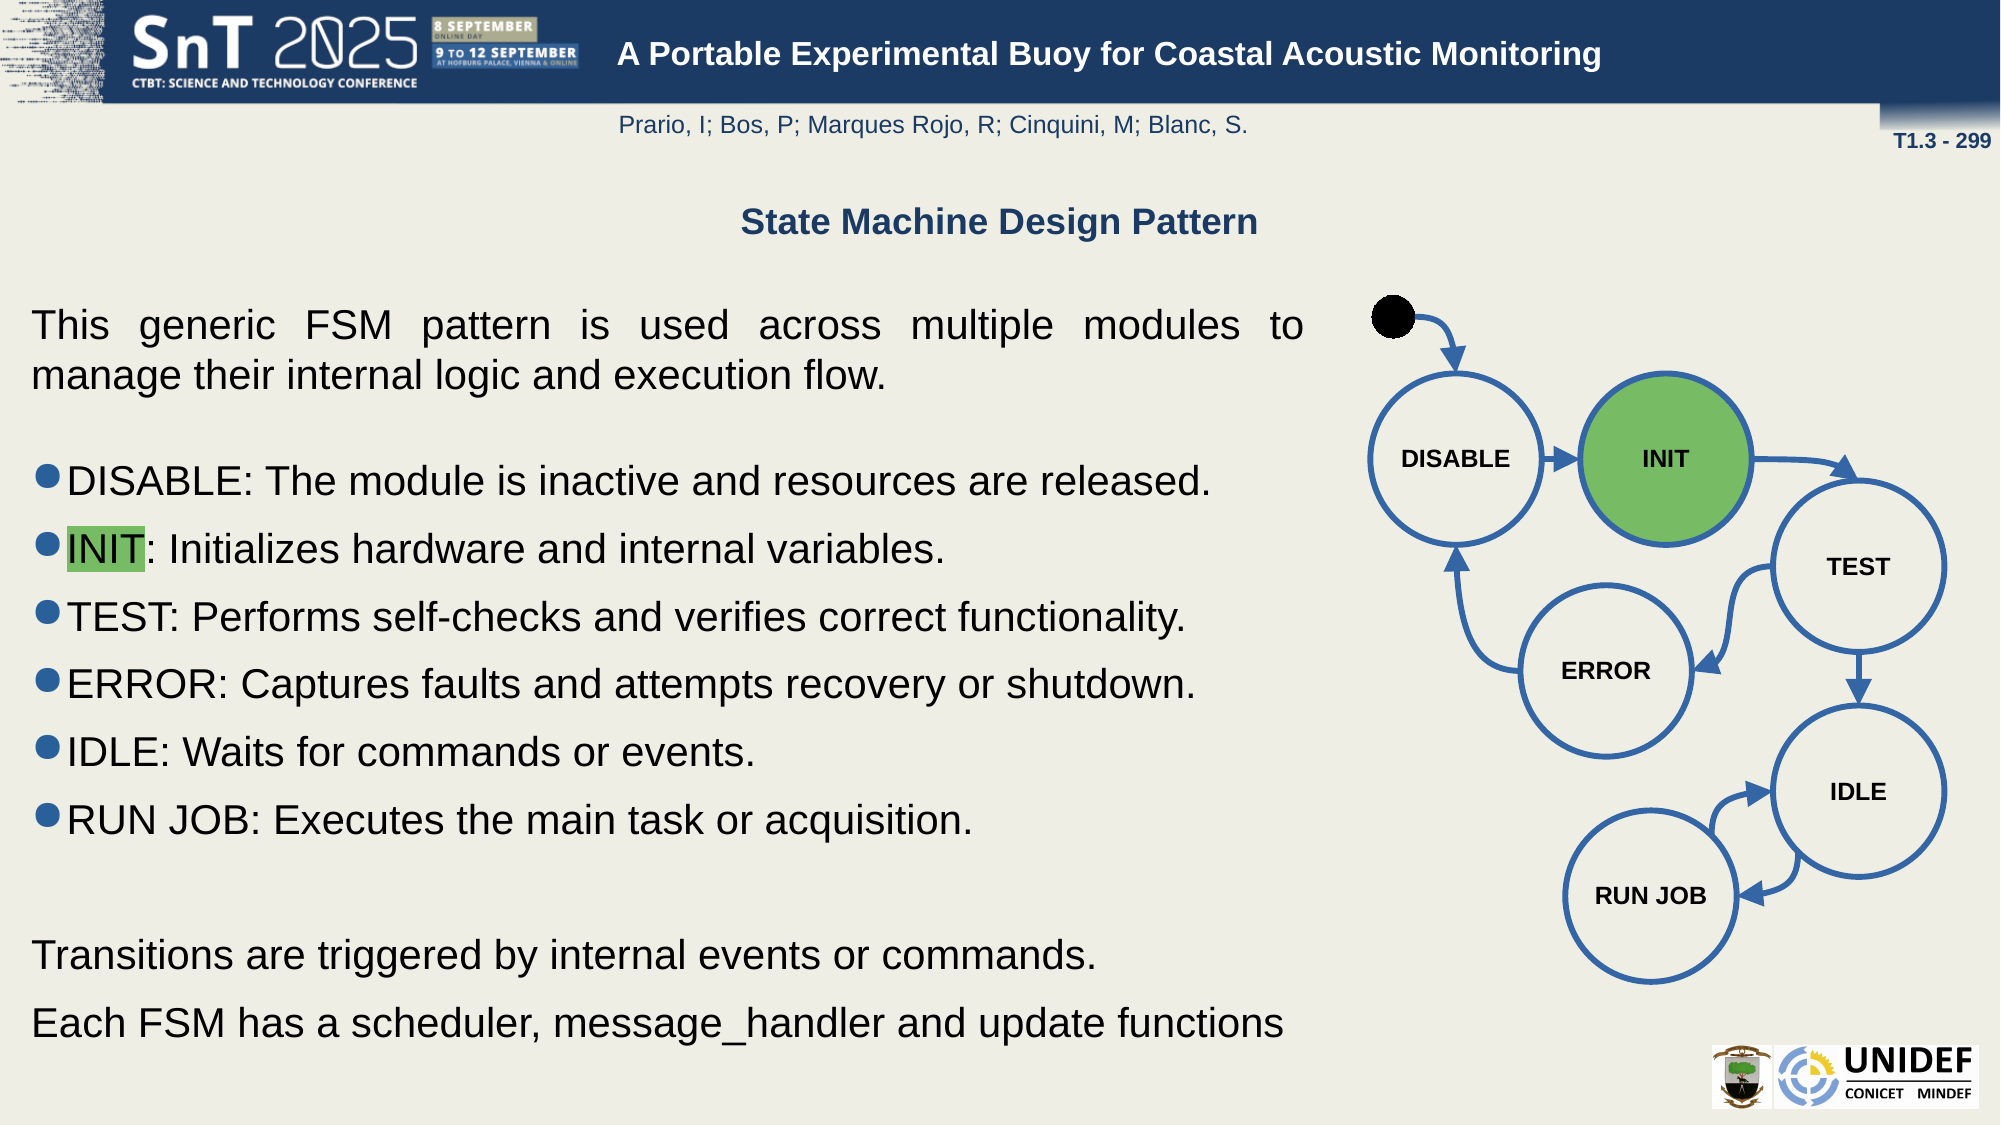

T1.3 - 299
A Portable Experimental Buoy for Coastal Acoustic Monitoring
Prario, I; Bos, P; Marques Rojo, R; Cinquini, M; Blanc, S.
State Machine Design Pattern
This generic FSM pattern is used across multiple modules to manage their internal logic and execution flow.
DISABLE: The module is inactive and resources are released.
INIT: Initializes hardware and internal variables.
TEST: Performs self-checks and verifies correct functionality.
ERROR: Captures faults and attempts recovery or shutdown.
IDLE: Waits for commands or events.
RUN JOB: Executes the main task or acquisition.
Transitions are triggered by internal events or commands.
Each FSM has a scheduler, message_handler and update functions
DISABLE
INIT
TEST
ERROR
IDLE
RUN JOB